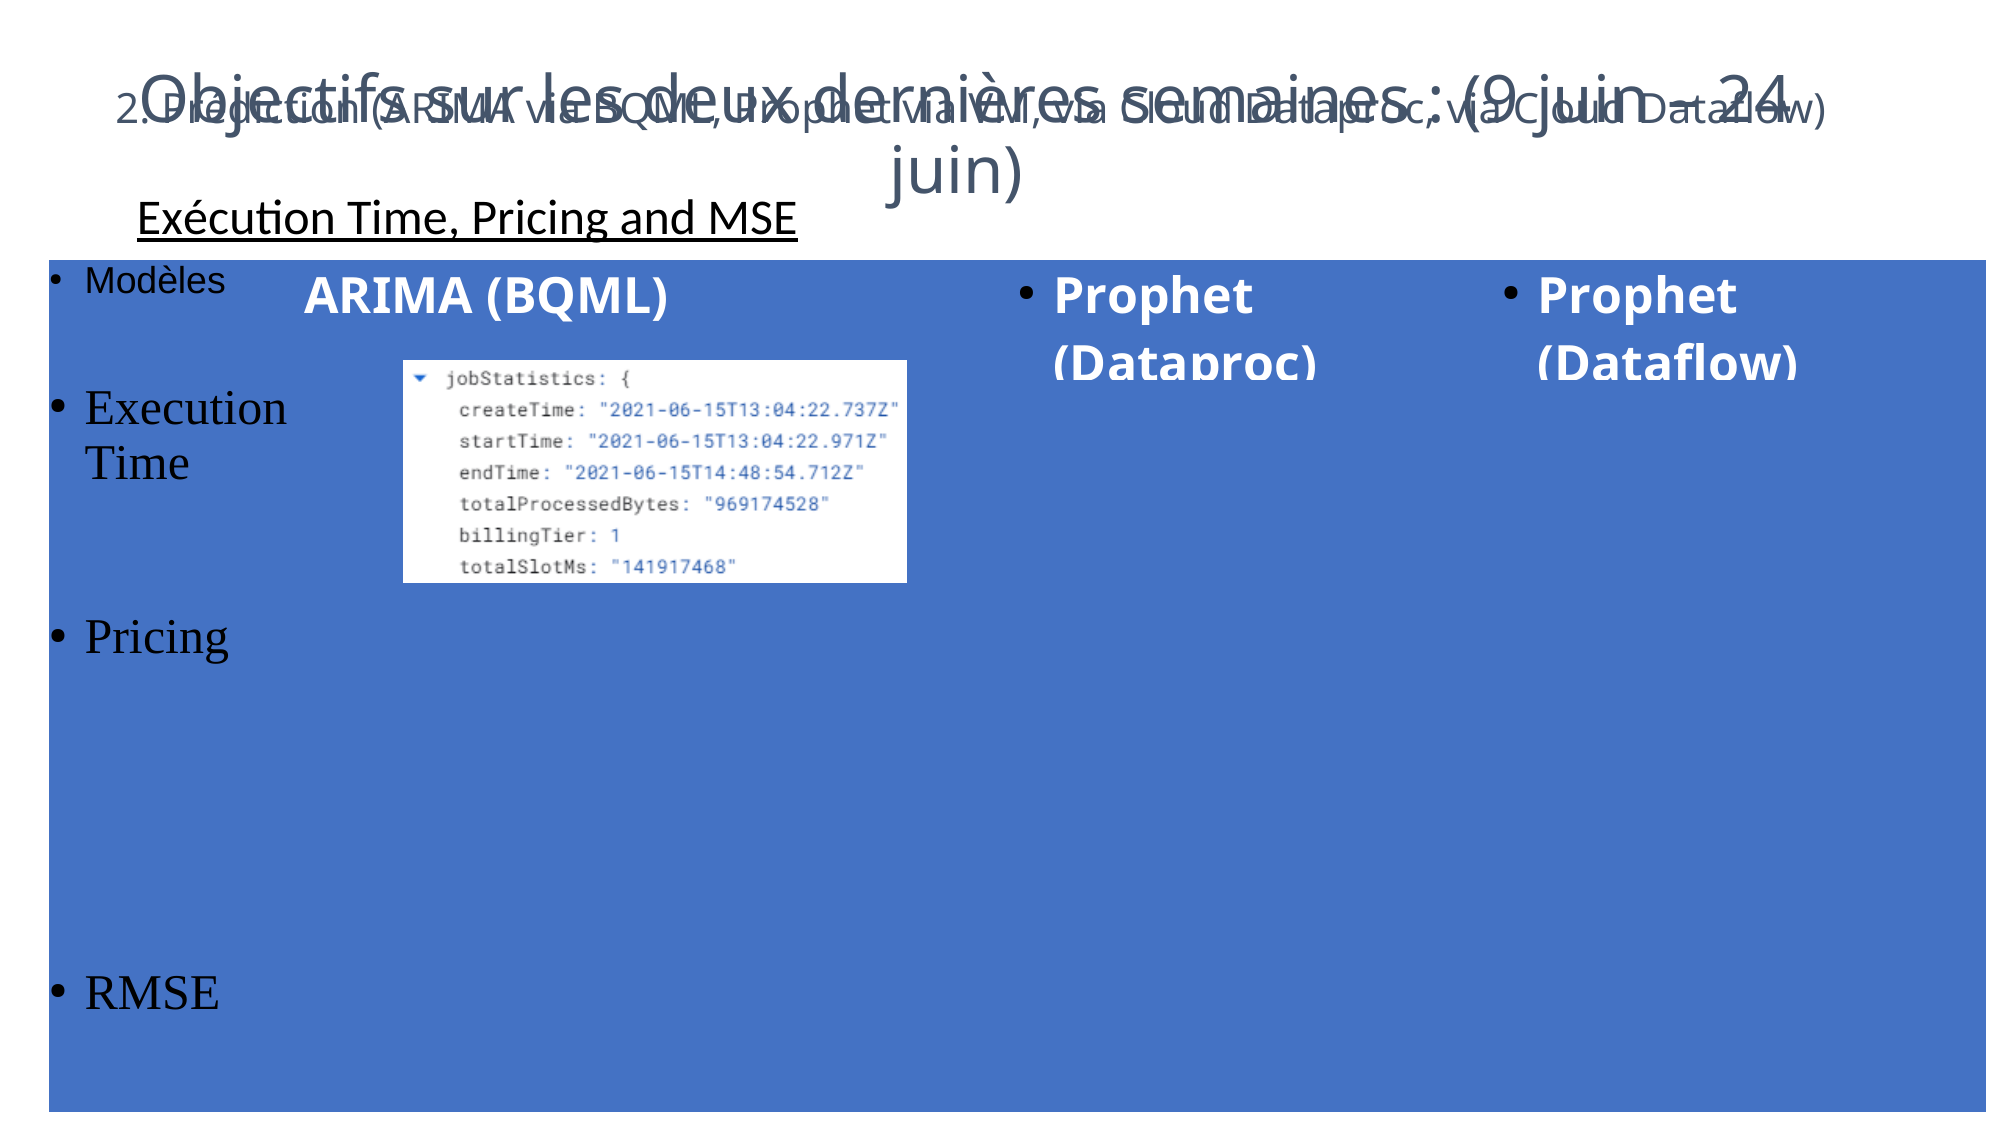

# Objectifs sur les deux dernières semaines : (9 juin – 24 juin)
2. Prédiction (ARIMA via BQML, Prophet via VM, via Cloud Dataproc, via Cloud Dataflow)
Exécution Time, Pricing and MSE
| Modèles | ARIMA (BQML) | Prophet (Dataproc) | Prophet (Dataflow) |
| --- | --- | --- | --- |
| Execution Time | | | |
| Pricing | | | |
| | | | |
| RMSE | | | |